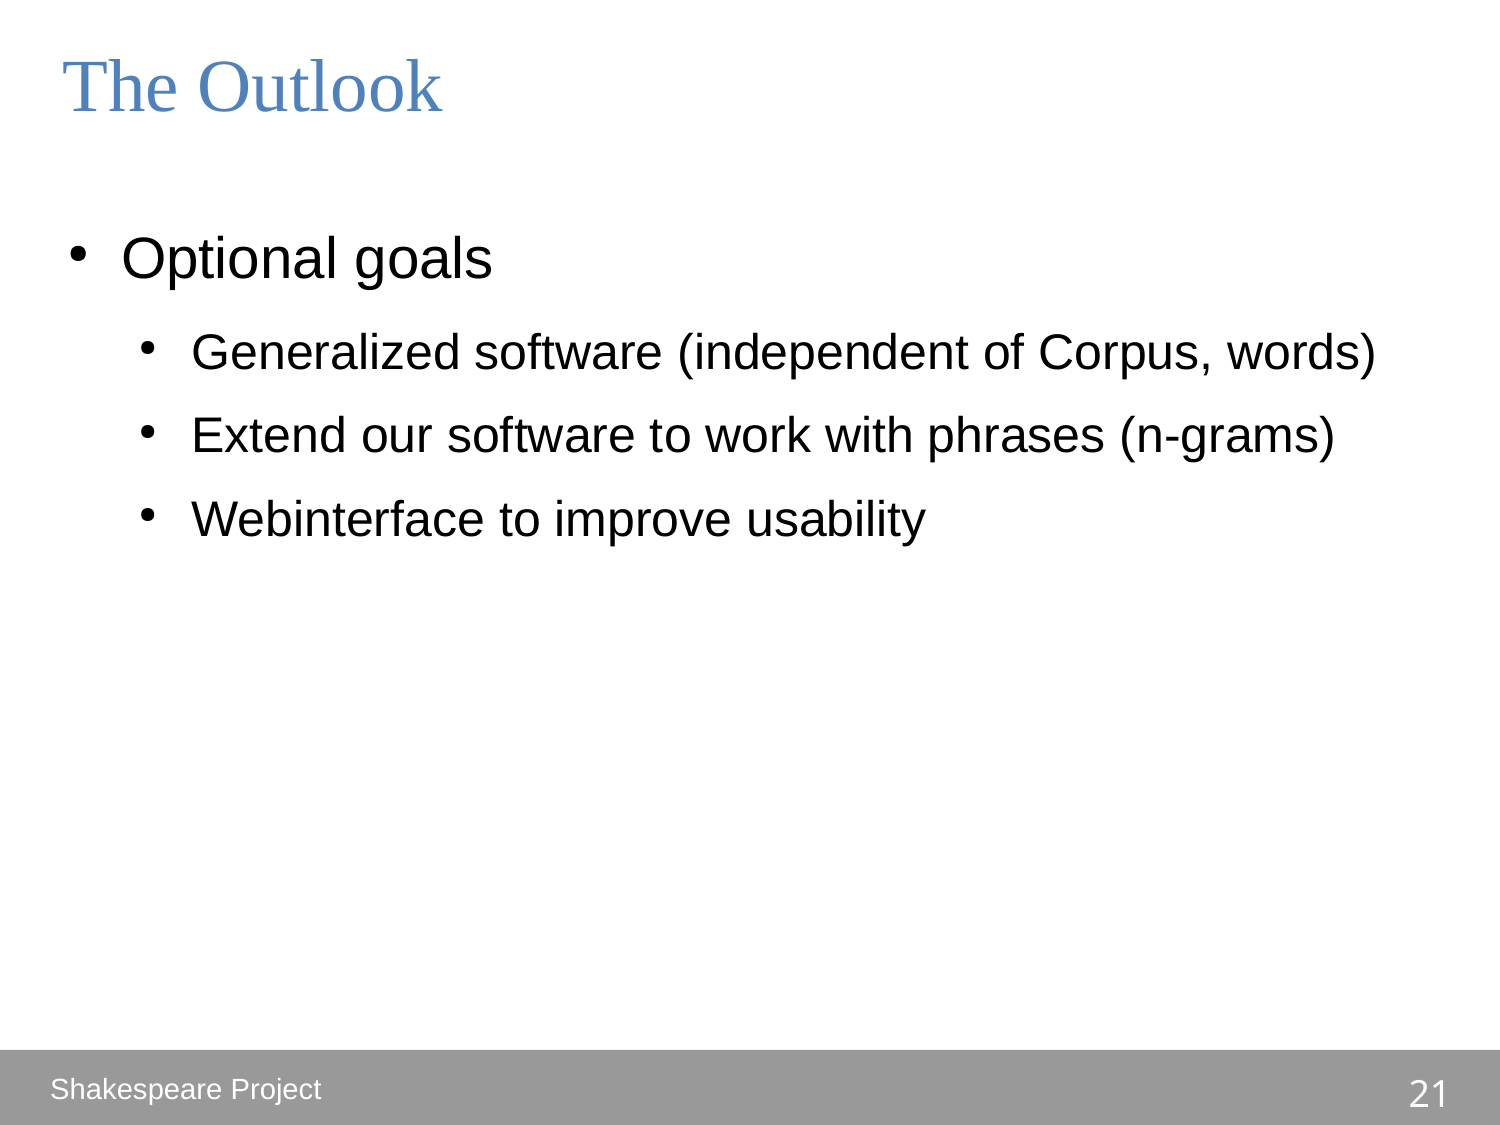

# The Outlook
Optional goals
Generalized software (independent of Corpus, words)
Extend our software to work with phrases (n-grams)
Webinterface to improve usability
Shakespeare Project